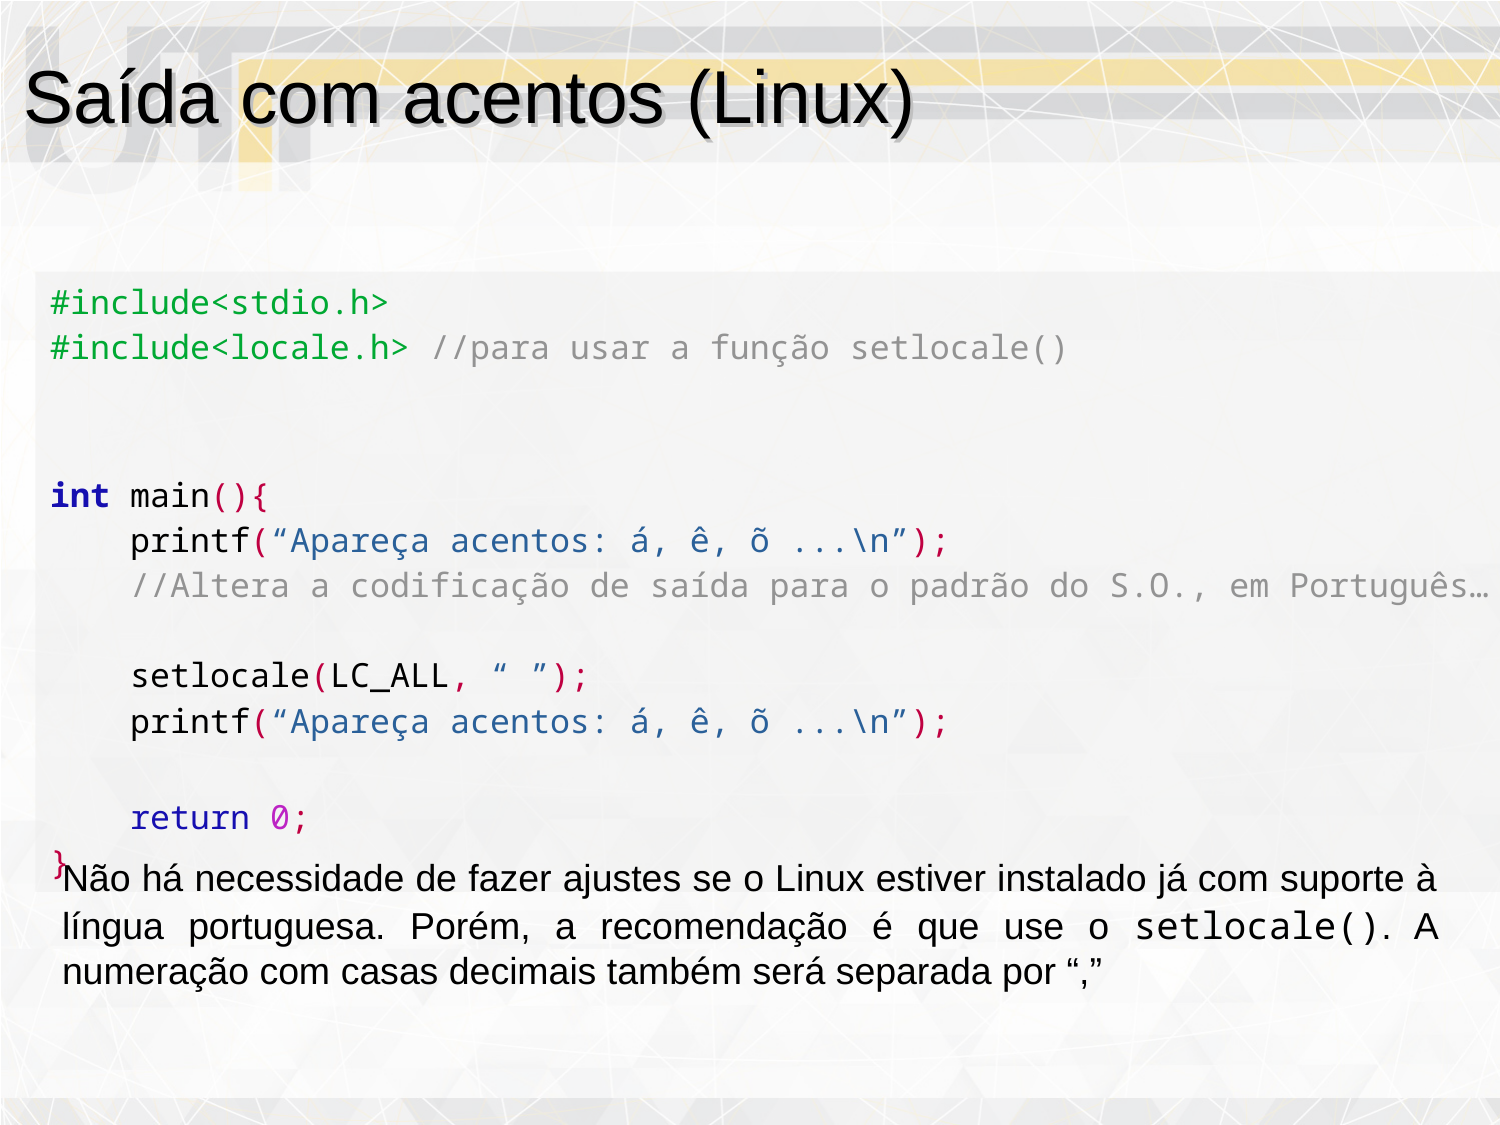

# Saída com acentos (Linux)
#include<stdio.h>
#include<locale.h> //para usar a função setlocale()
int main(){
 printf(“Apareça acentos: á, ê, õ ...\n”);
 //Altera a codificação de saída para o padrão do S.O., em Português…
 setlocale(LC_ALL, “ ”);
 printf(“Apareça acentos: á, ê, õ ...\n”);
 return 0;
}
Não há necessidade de fazer ajustes se o Linux estiver instalado já com suporte à língua portuguesa. Porém, a recomendação é que use o setlocale(). A numeração com casas decimais também será separada por “,”